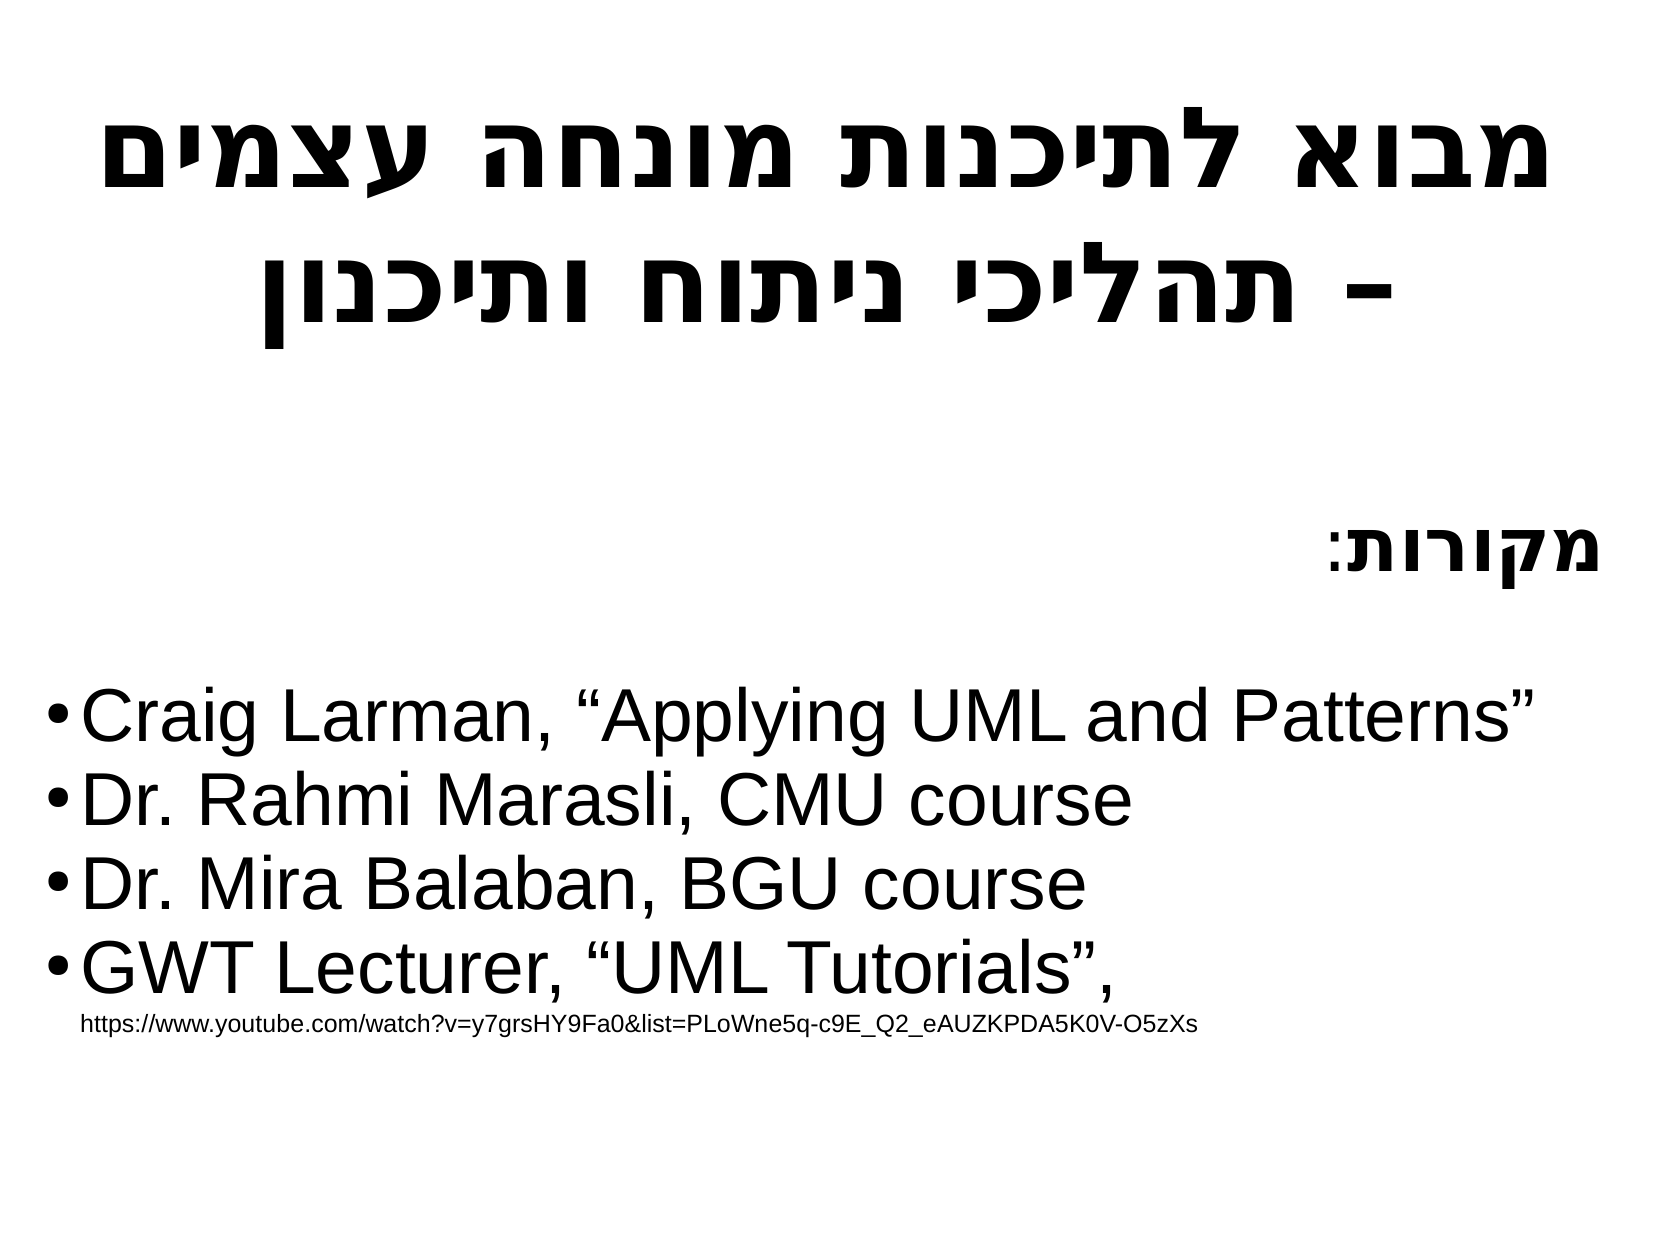

# מבוא לתיכנות מונחה עצמים – תהליכי ניתוח ותיכנון
מקורות:
Craig Larman, “Applying UML and Patterns”
Dr. Rahmi Marasli, CMU course
Dr. Mira Balaban, BGU course
GWT Lecturer, “UML Tutorials”,
https://www.youtube.com/watch?v=y7grsHY9Fa0&list=PLoWne5q-c9E_Q2_eAUZKPDA5K0V-O5zXs